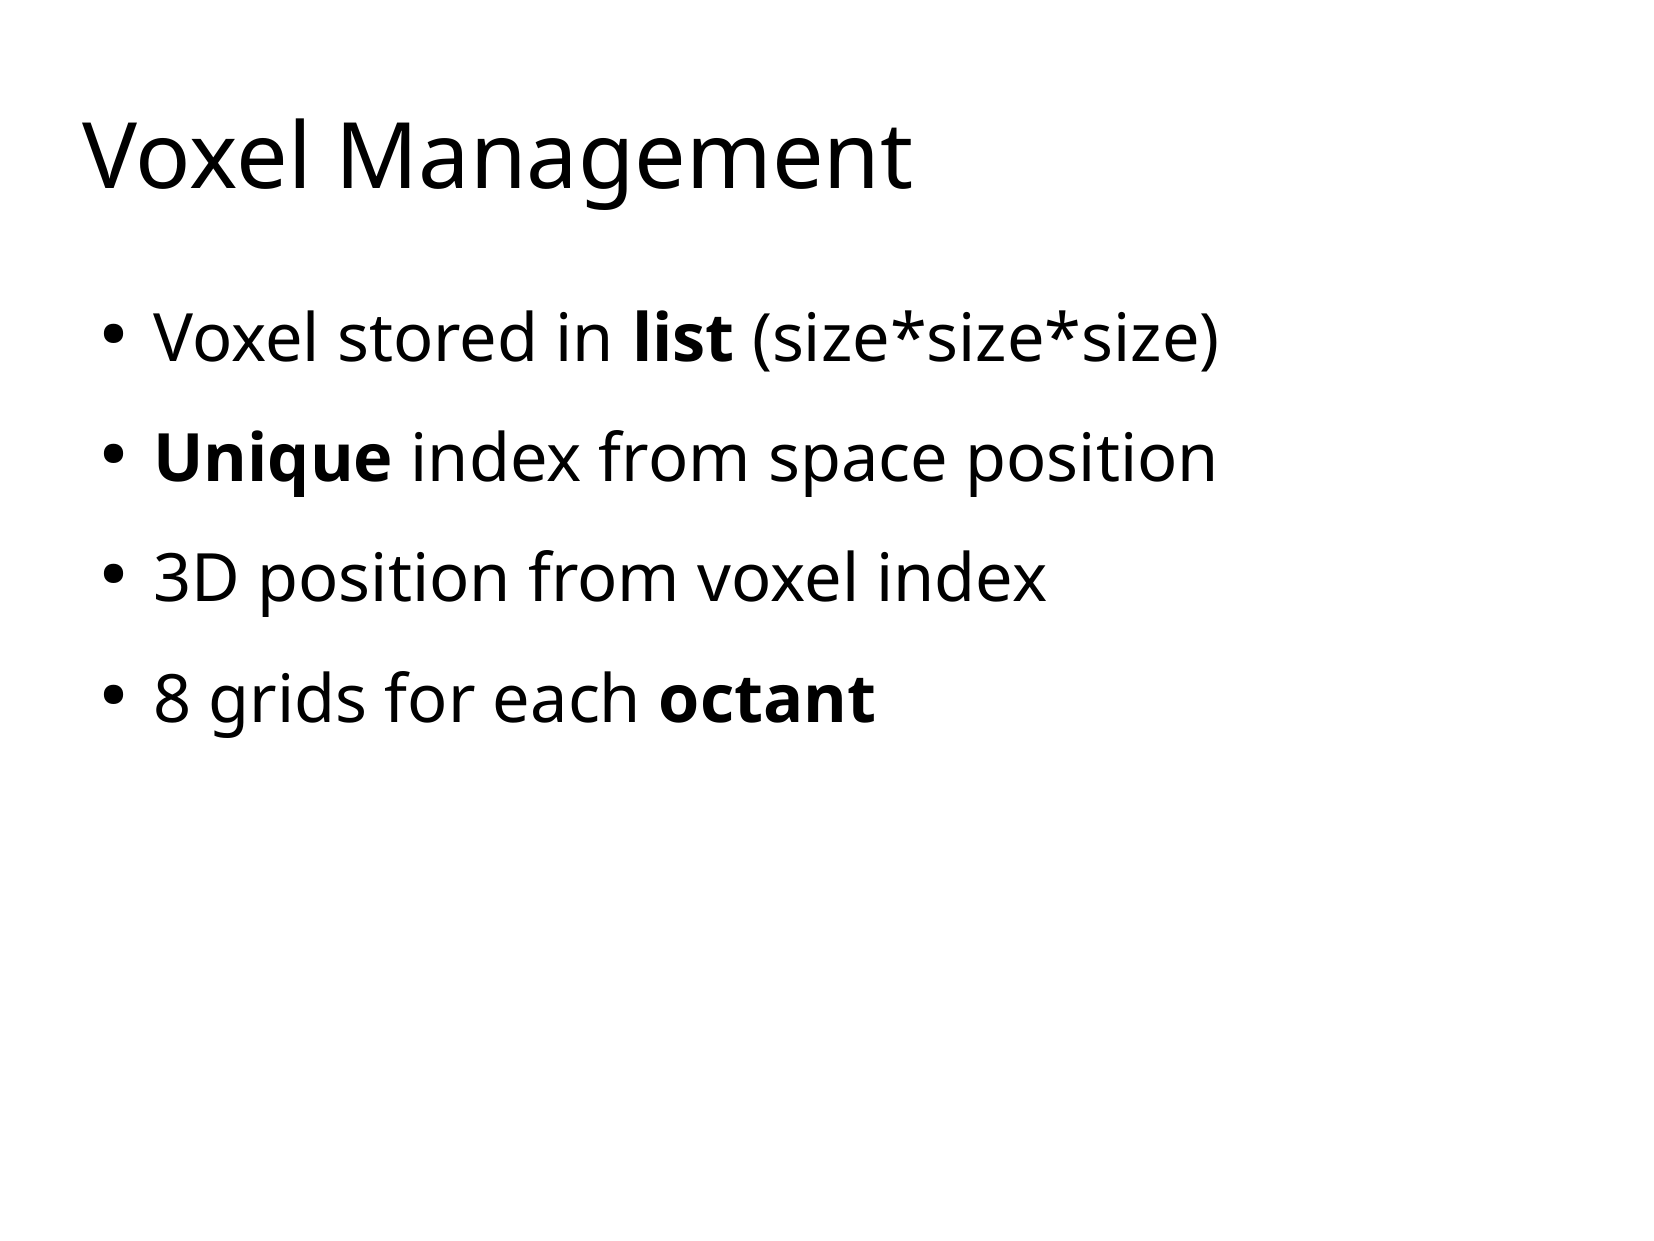

# Voxel Management
Voxel stored in list (size*size*size)
Unique index from space position
3D position from voxel index
8 grids for each octant